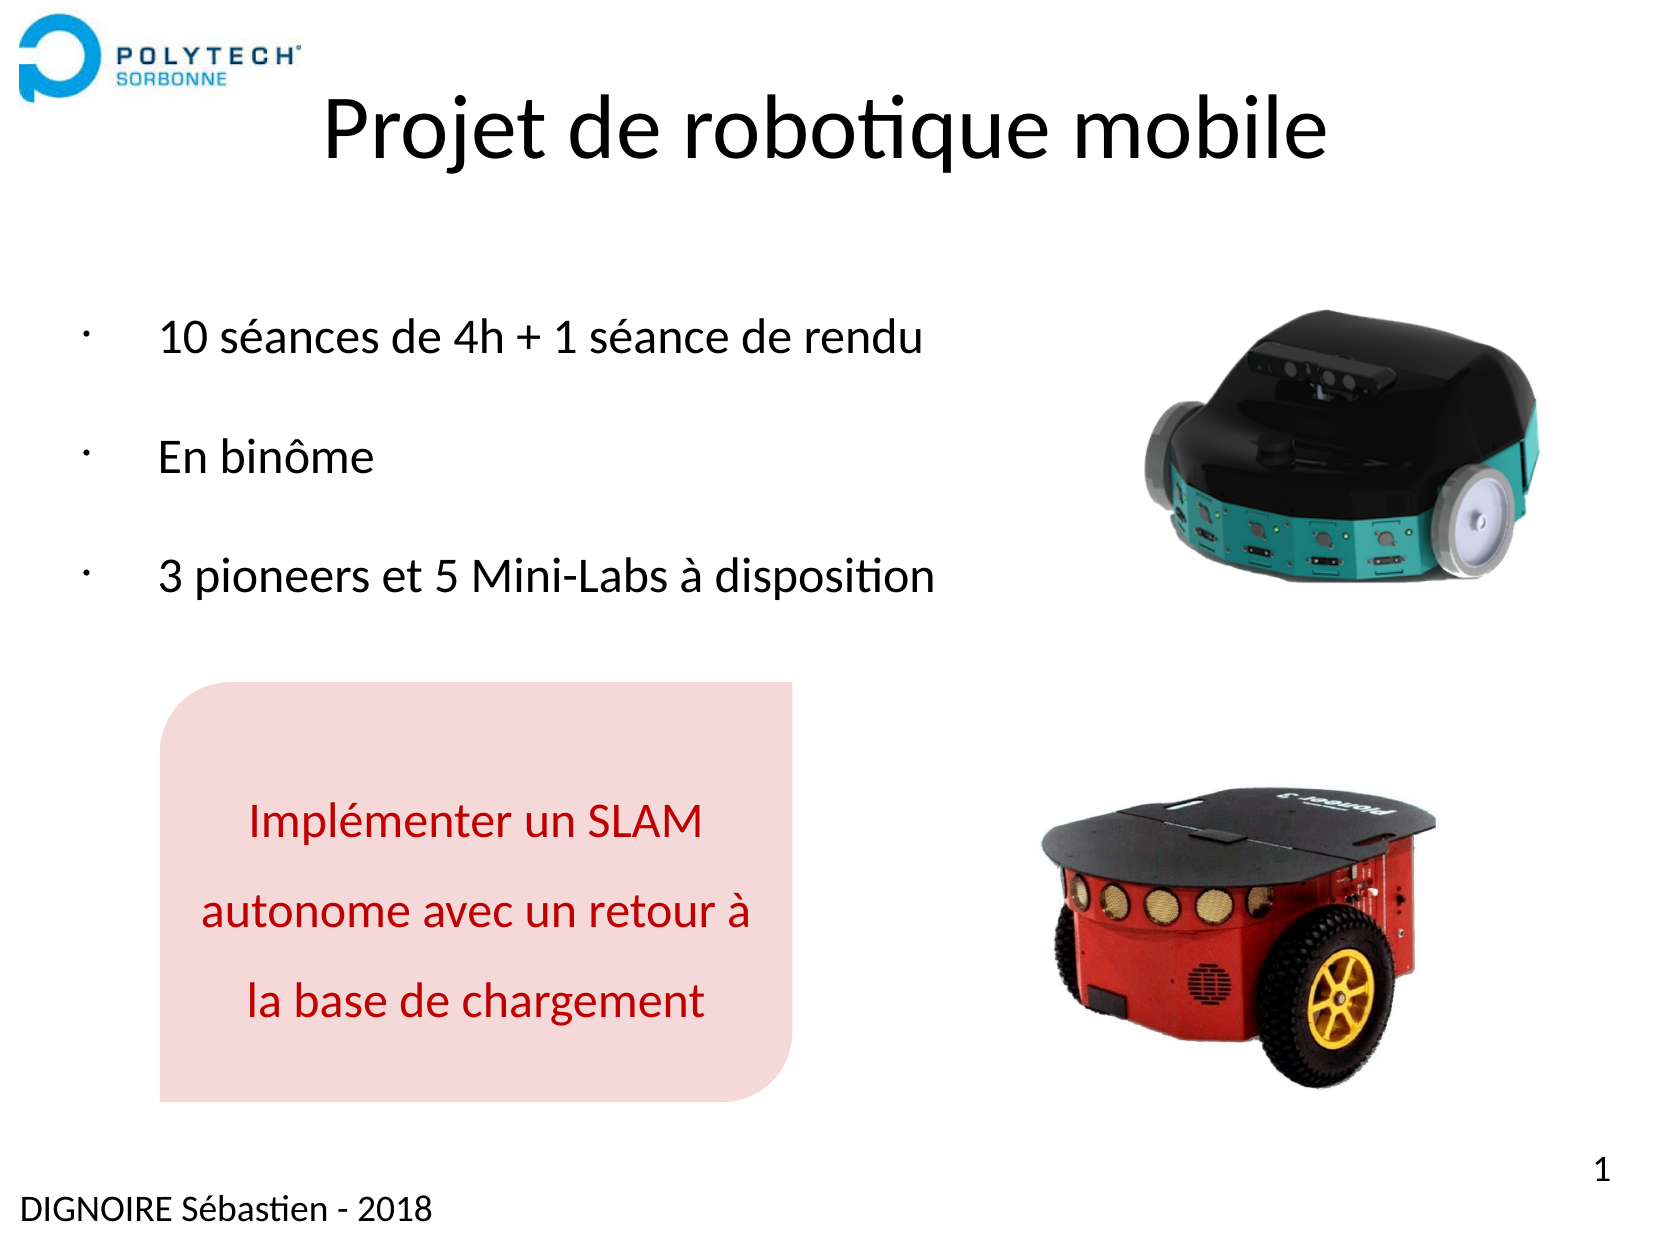

# Projet de robotique mobile
10 séances de 4h + 1 séance de rendu
En binôme
3 pioneers et 5 Mini-Labs à disposition
Implémenter un SLAM autonome avec un retour à la base de chargement
DIGNOIRE Sébastien - 2018